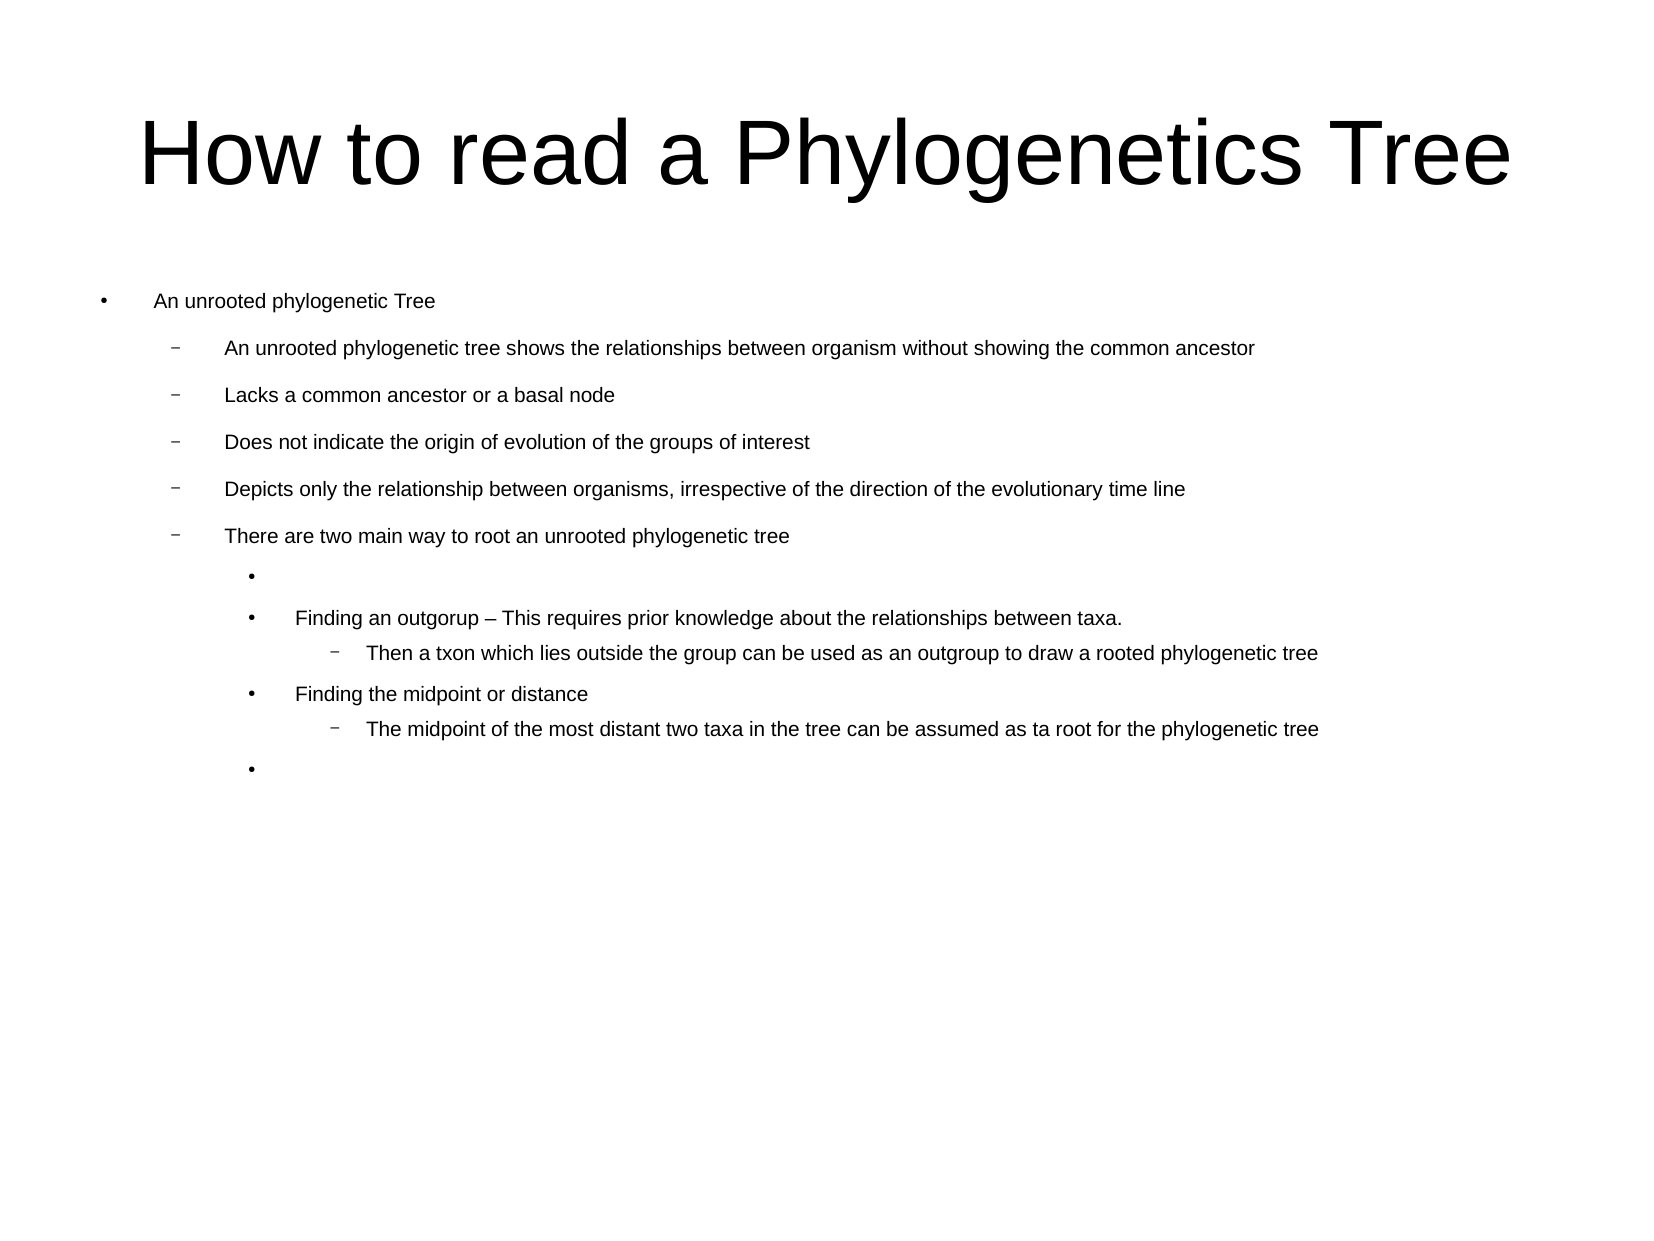

# How to read a Phylogenetics Tree
An unrooted phylogenetic Tree
An unrooted phylogenetic tree shows the relationships between organism without showing the common ancestor
Lacks a common ancestor or a basal node
Does not indicate the origin of evolution of the groups of interest
Depicts only the relationship between organisms, irrespective of the direction of the evolutionary time line
There are two main way to root an unrooted phylogenetic tree
Finding an outgorup – This requires prior knowledge about the relationships between taxa.
Then a txon which lies outside the group can be used as an outgroup to draw a rooted phylogenetic tree
Finding the midpoint or distance
The midpoint of the most distant two taxa in the tree can be assumed as ta root for the phylogenetic tree